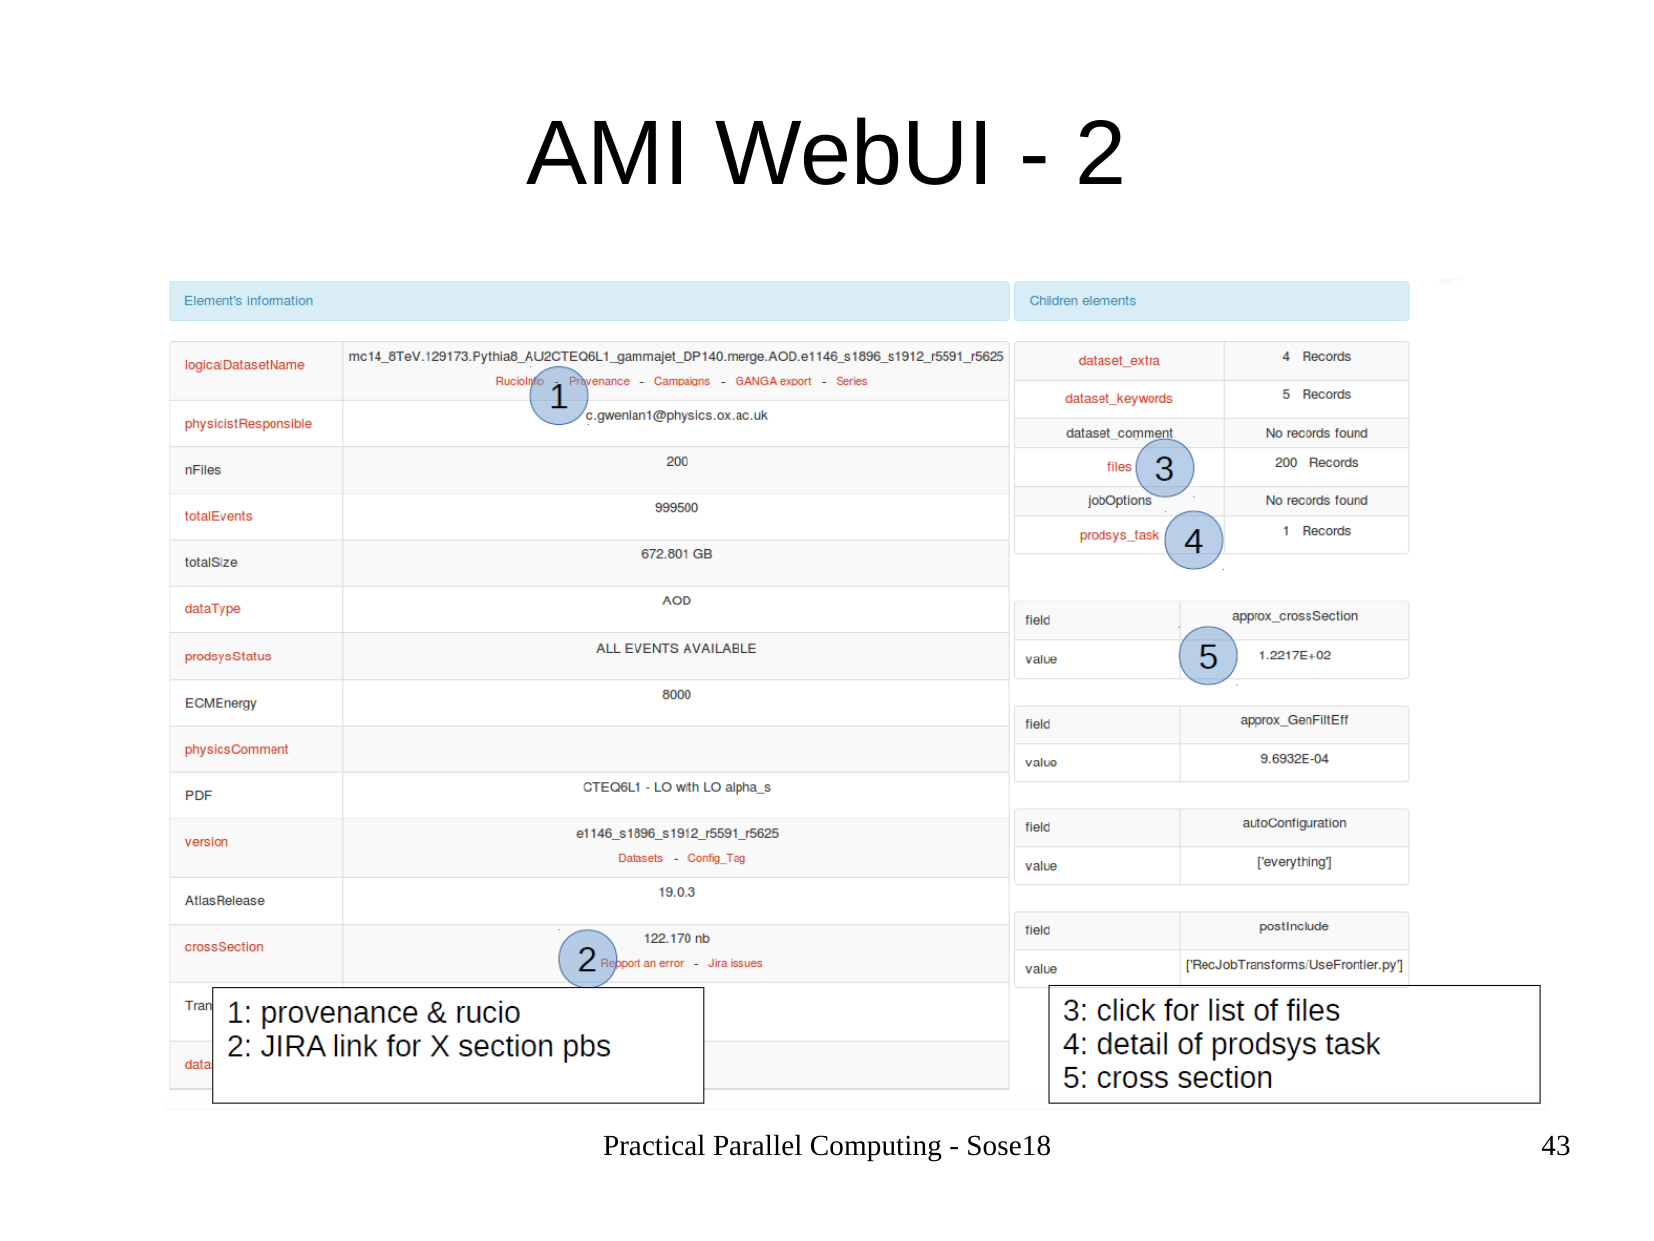

# AMI WebUI - 2
Practical Parallel Computing - Sose18
43